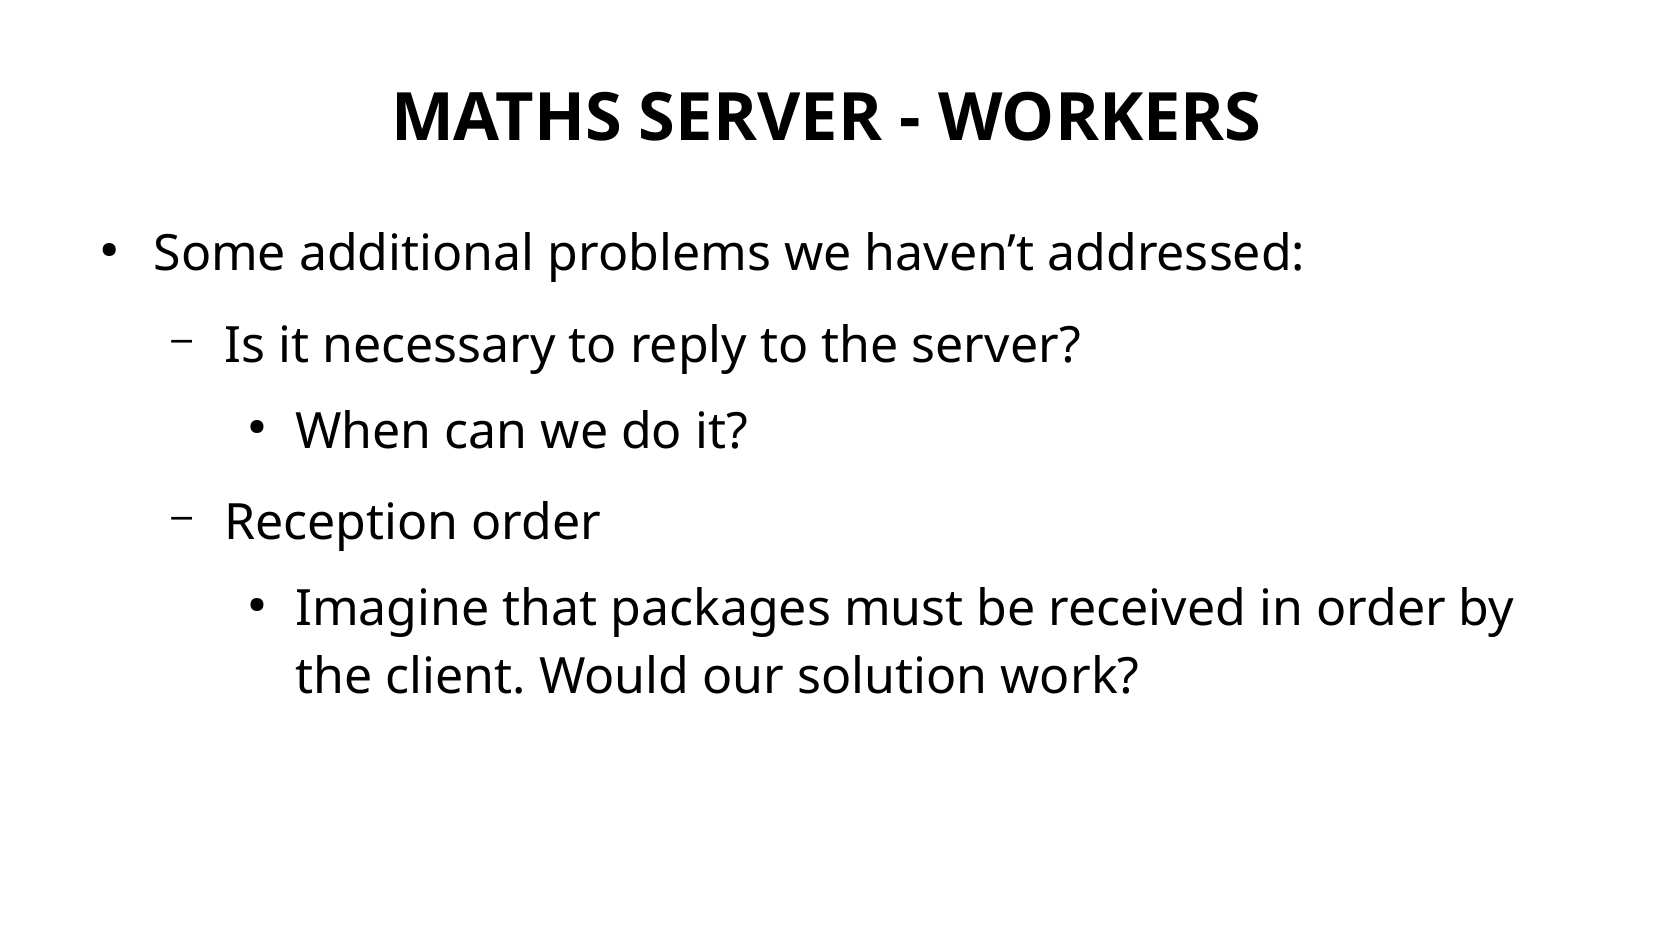

# MATHS SERVER - WORKERS
Some additional problems we haven’t addressed:
Is it necessary to reply to the server?
When can we do it?
Reception order
Imagine that packages must be received in order by the client. Would our solution work?